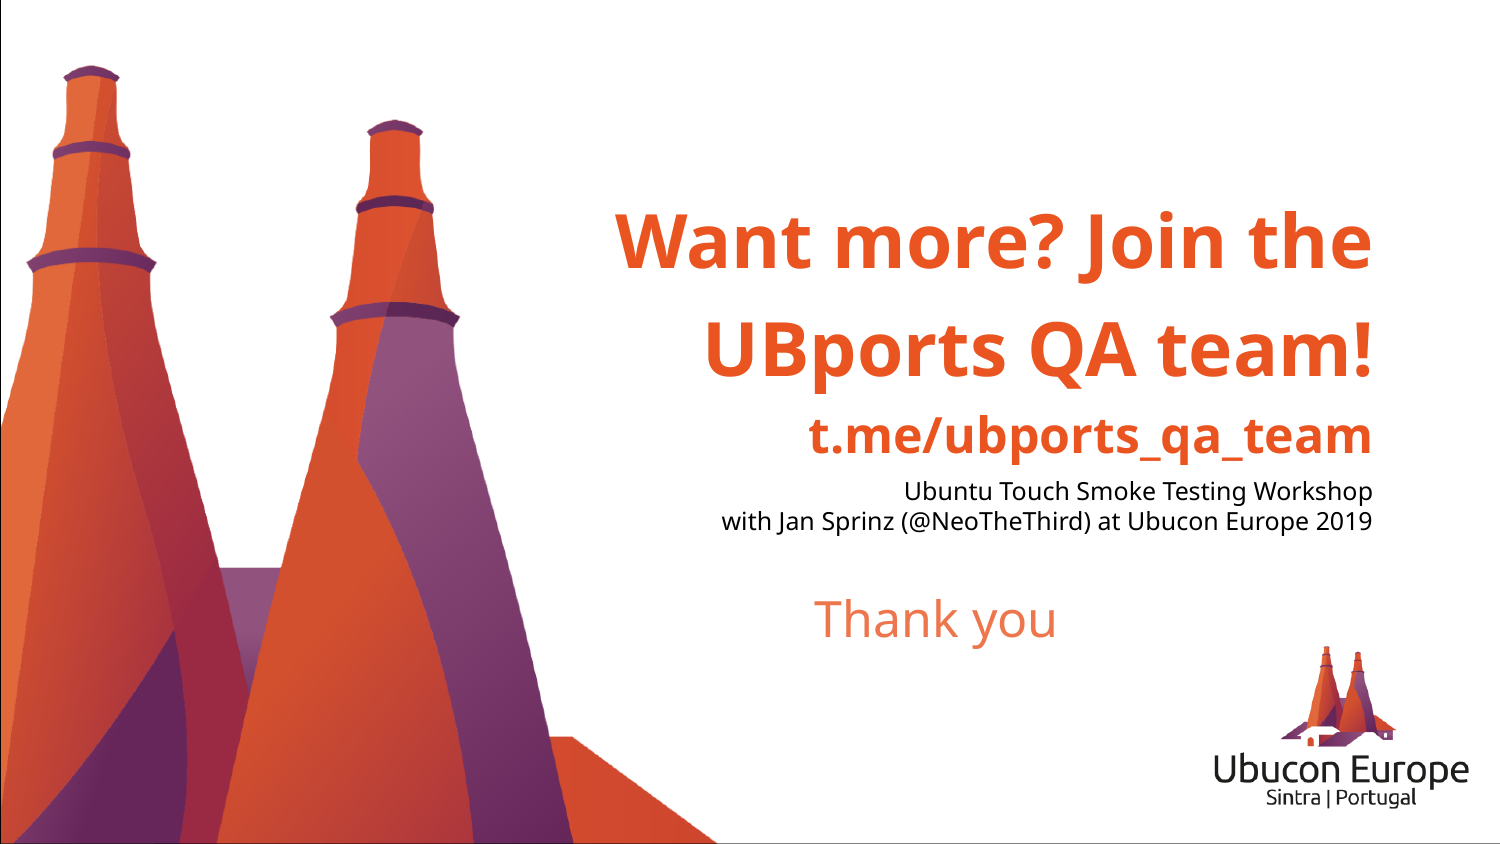

# Want more? Join the UBports QA team! t.me/ubports_qa_team
Ubuntu Touch Smoke Testing Workshop
with Jan Sprinz (@NeoTheThird) at Ubucon Europe 2019